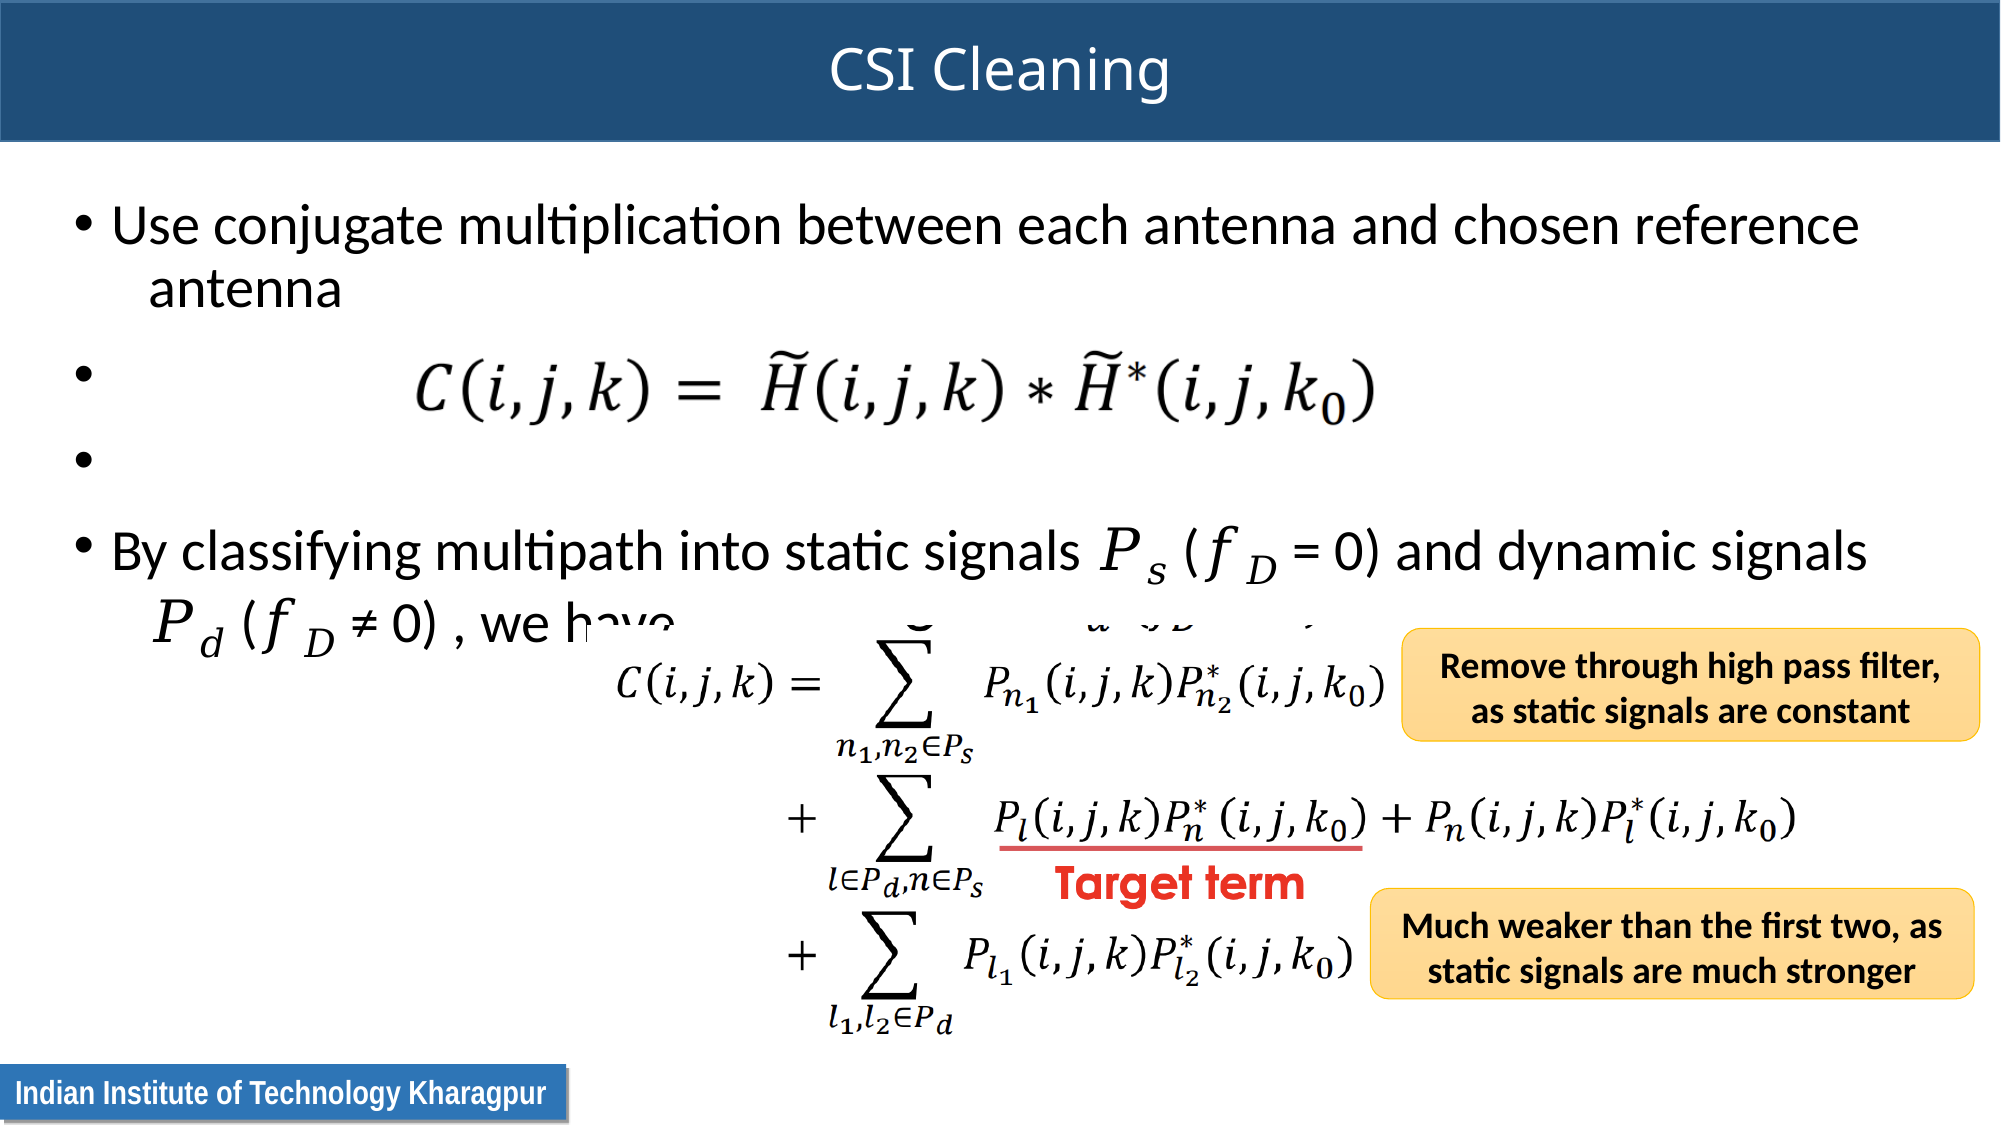

CSI Cleaning
# Use conjugate multiplication between each antenna and chosen reference antenna
By classifying multipath into static signals 𝑃𝑠 (𝑓𝐷 = 0) and dynamic signals 𝑃𝑑 (𝑓𝐷 ≠ 0) , we have
Remove through high pass filter, as static signals are constant
Much weaker than the first two, as static signals are much stronger